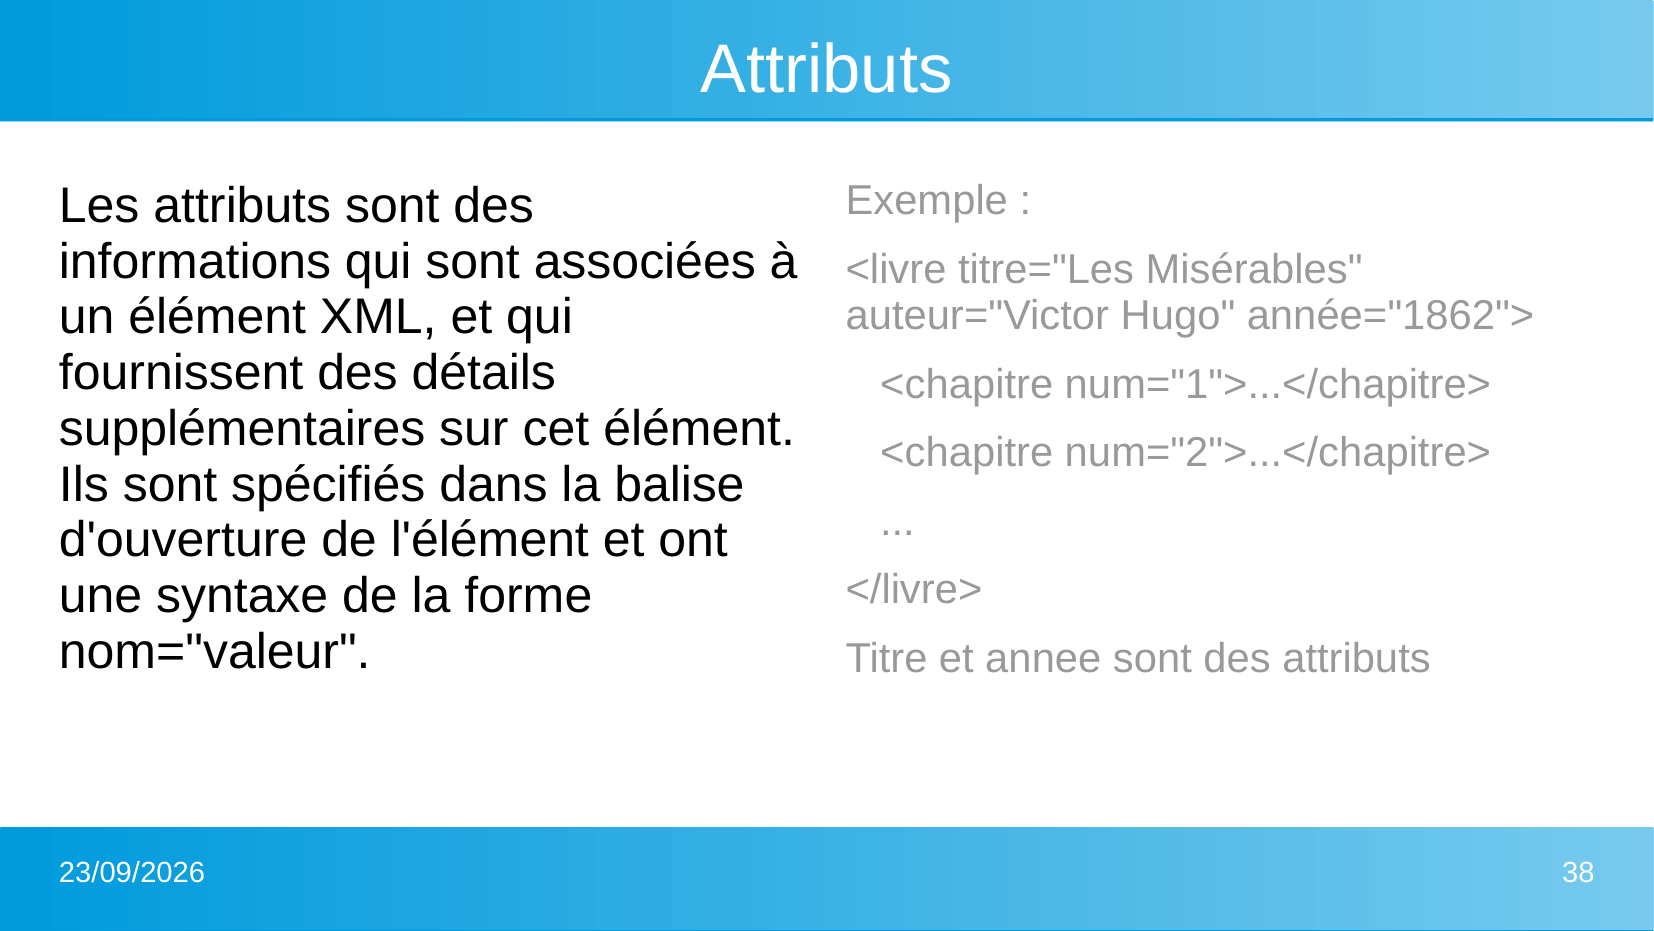

# Attributs
Les attributs sont des informations qui sont associées à un élément XML, et qui fournissent des détails supplémentaires sur cet élément. Ils sont spécifiés dans la balise d'ouverture de l'élément et ont une syntaxe de la forme nom="valeur".
Exemple :
<livre titre="Les Misérables" auteur="Victor Hugo" année="1862">
 <chapitre num="1">...</chapitre>
 <chapitre num="2">...</chapitre>
 ...
</livre>
Titre et annee sont des attributs
38